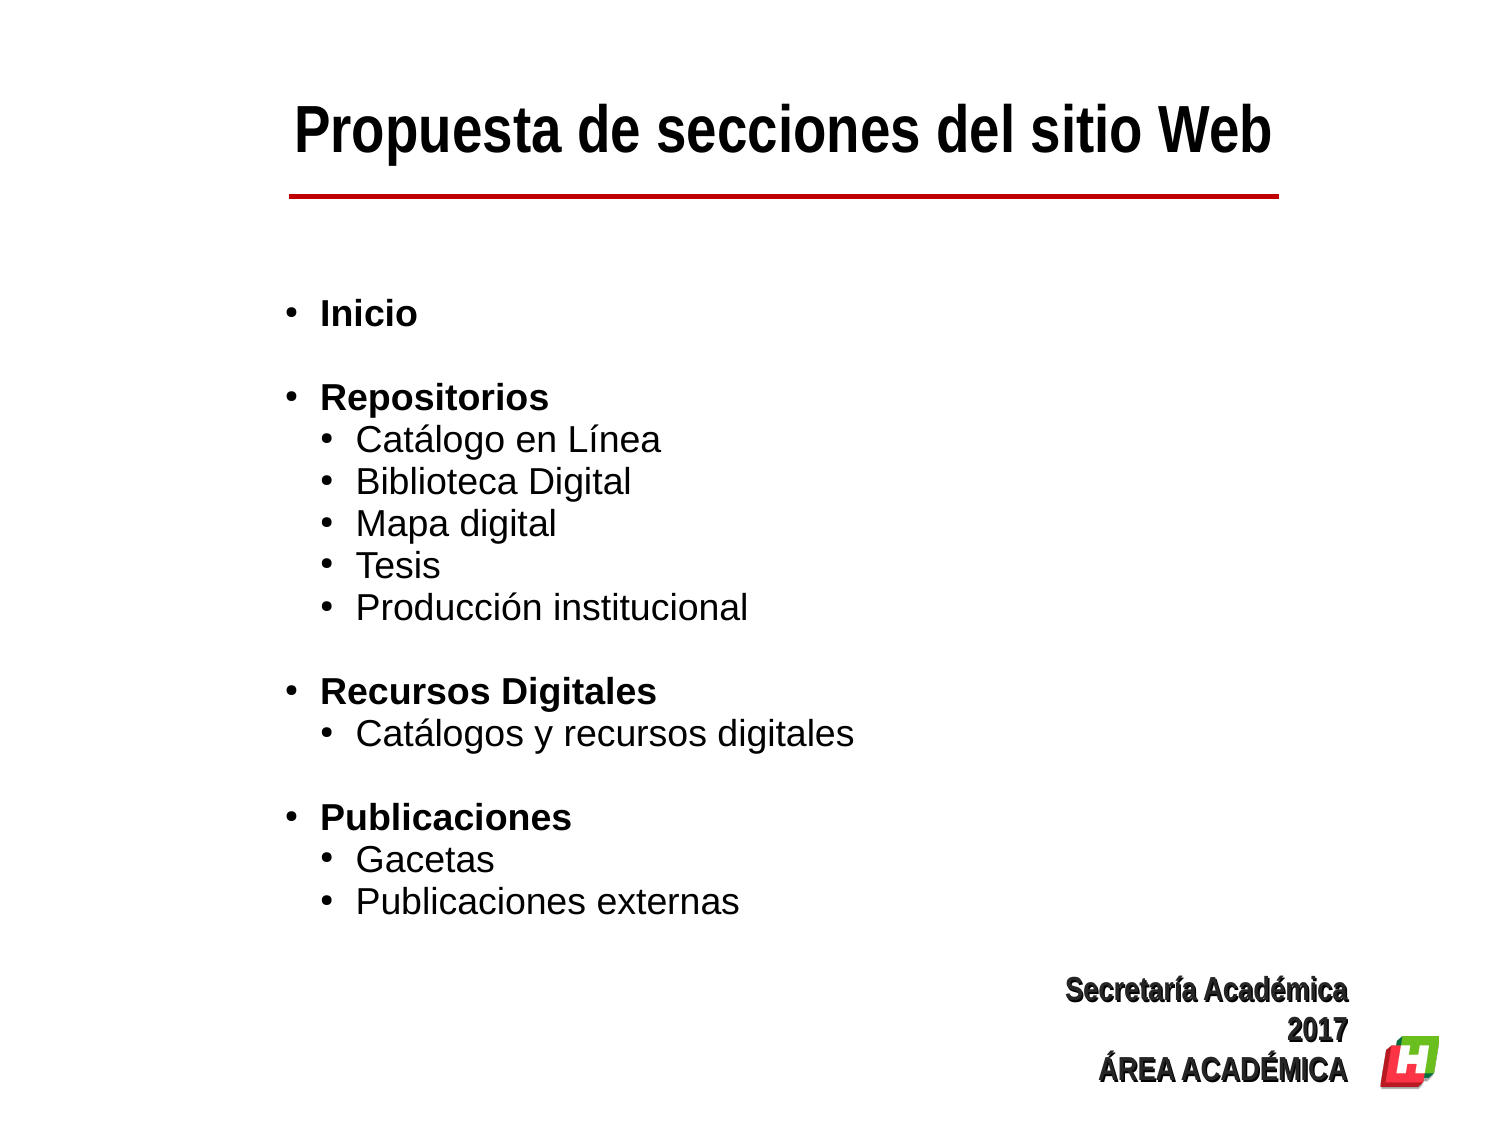

Propuesta de secciones del sitio Web
Inicio
Repositorios
Catálogo en Línea
Biblioteca Digital
Mapa digital
Tesis
Producción institucional
Recursos Digitales
Catálogos y recursos digitales
Publicaciones
Gacetas
Publicaciones externas
Secretaría Académica
2017
ÁREA ACADÉMICA